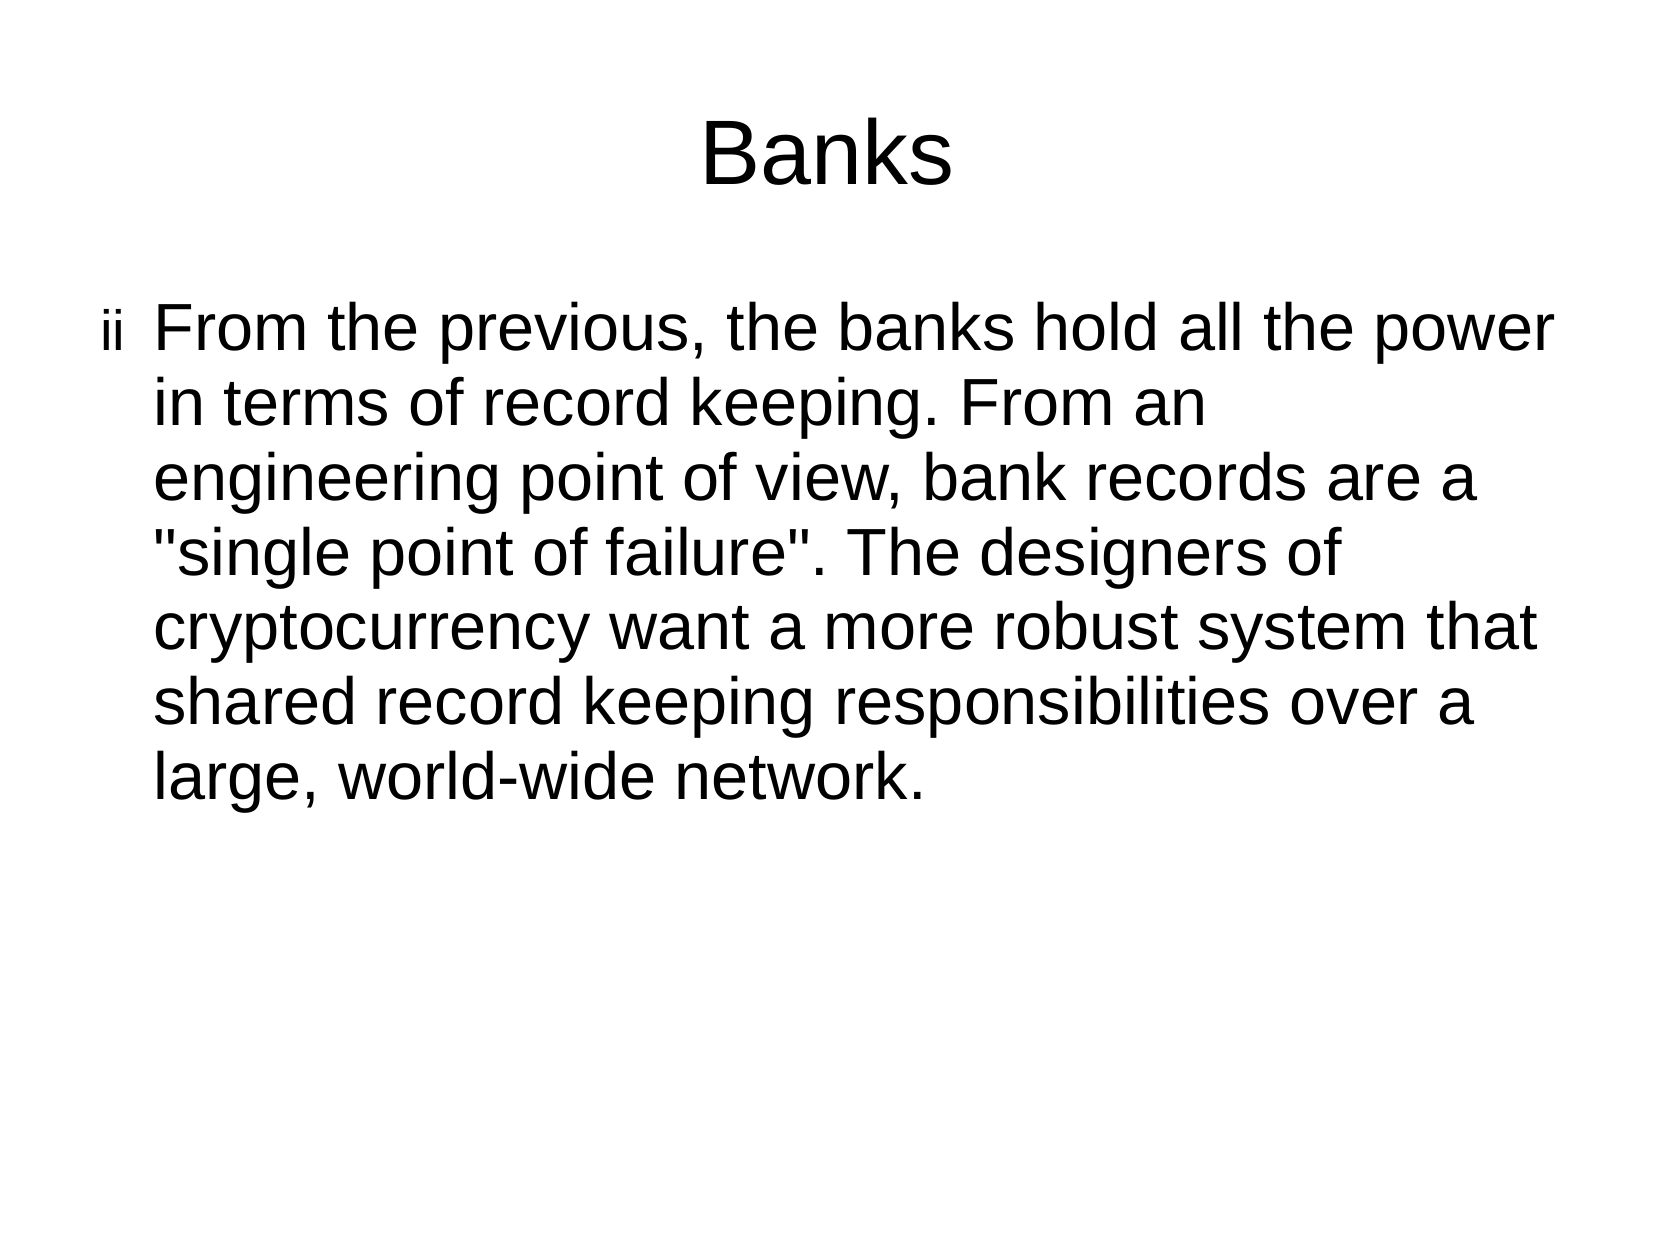

# Banks
From the previous, the banks hold all the power in terms of record keeping. From an engineering point of view, bank records are a "single point of failure". The designers of cryptocurrency want a more robust system that shared record keeping responsibilities over a large, world-wide network.